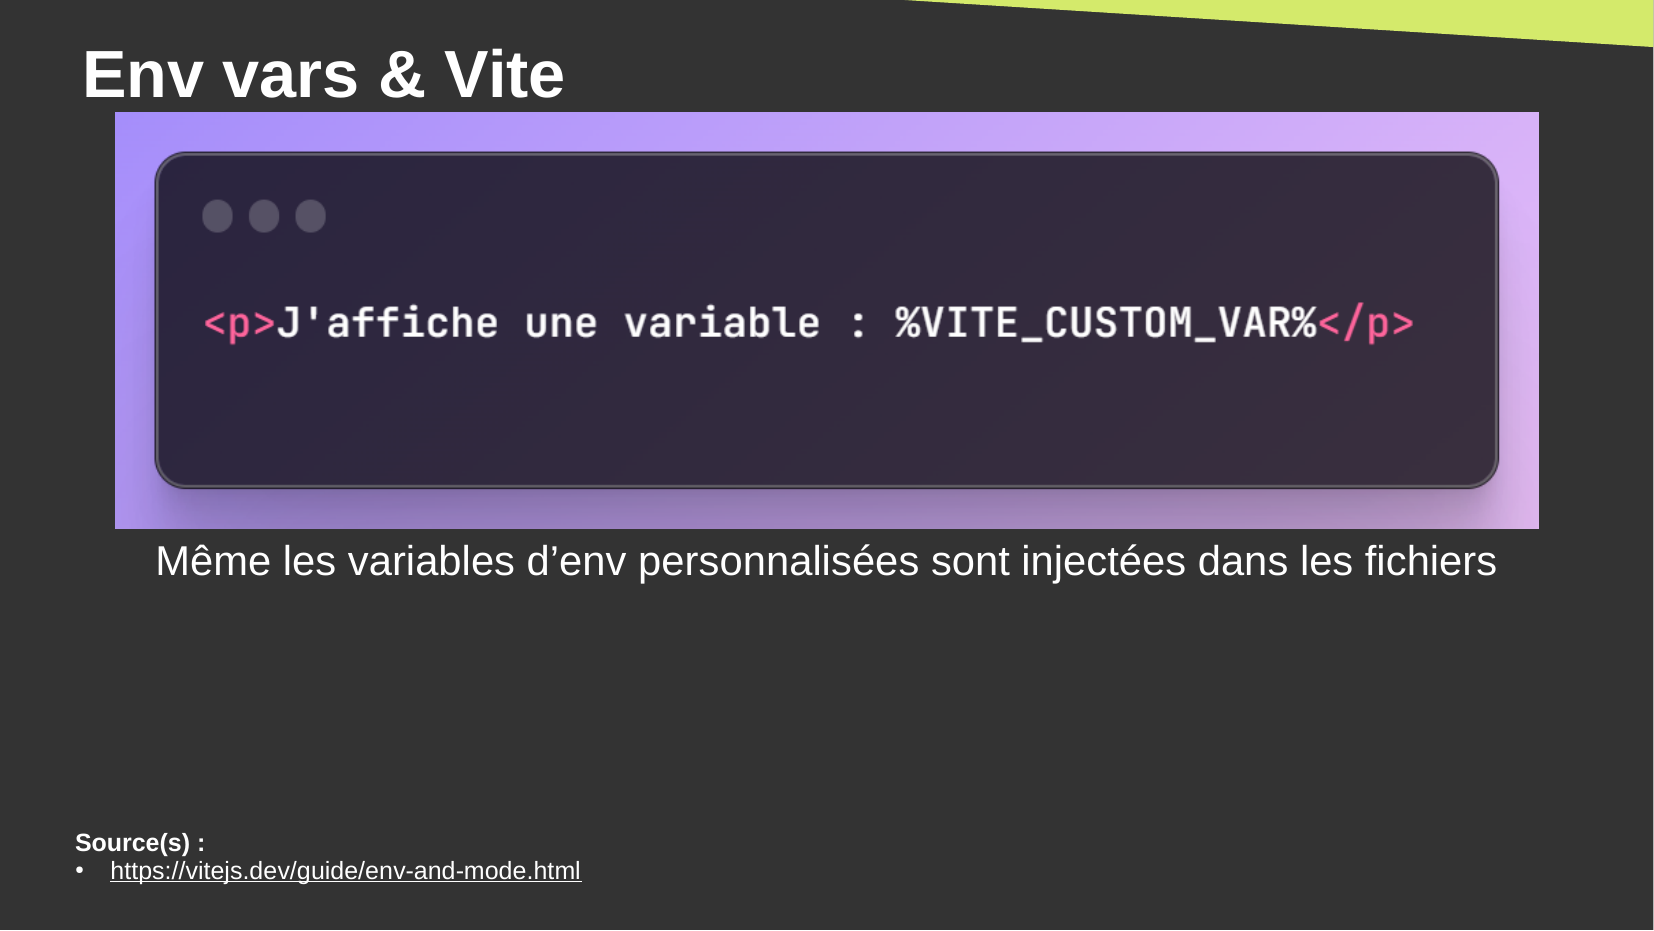

Env vars & Vite
# Même les variables d’env personnalisées sont injectées dans les fichiers
Source(s) :
https://vitejs.dev/guide/env-and-mode.html